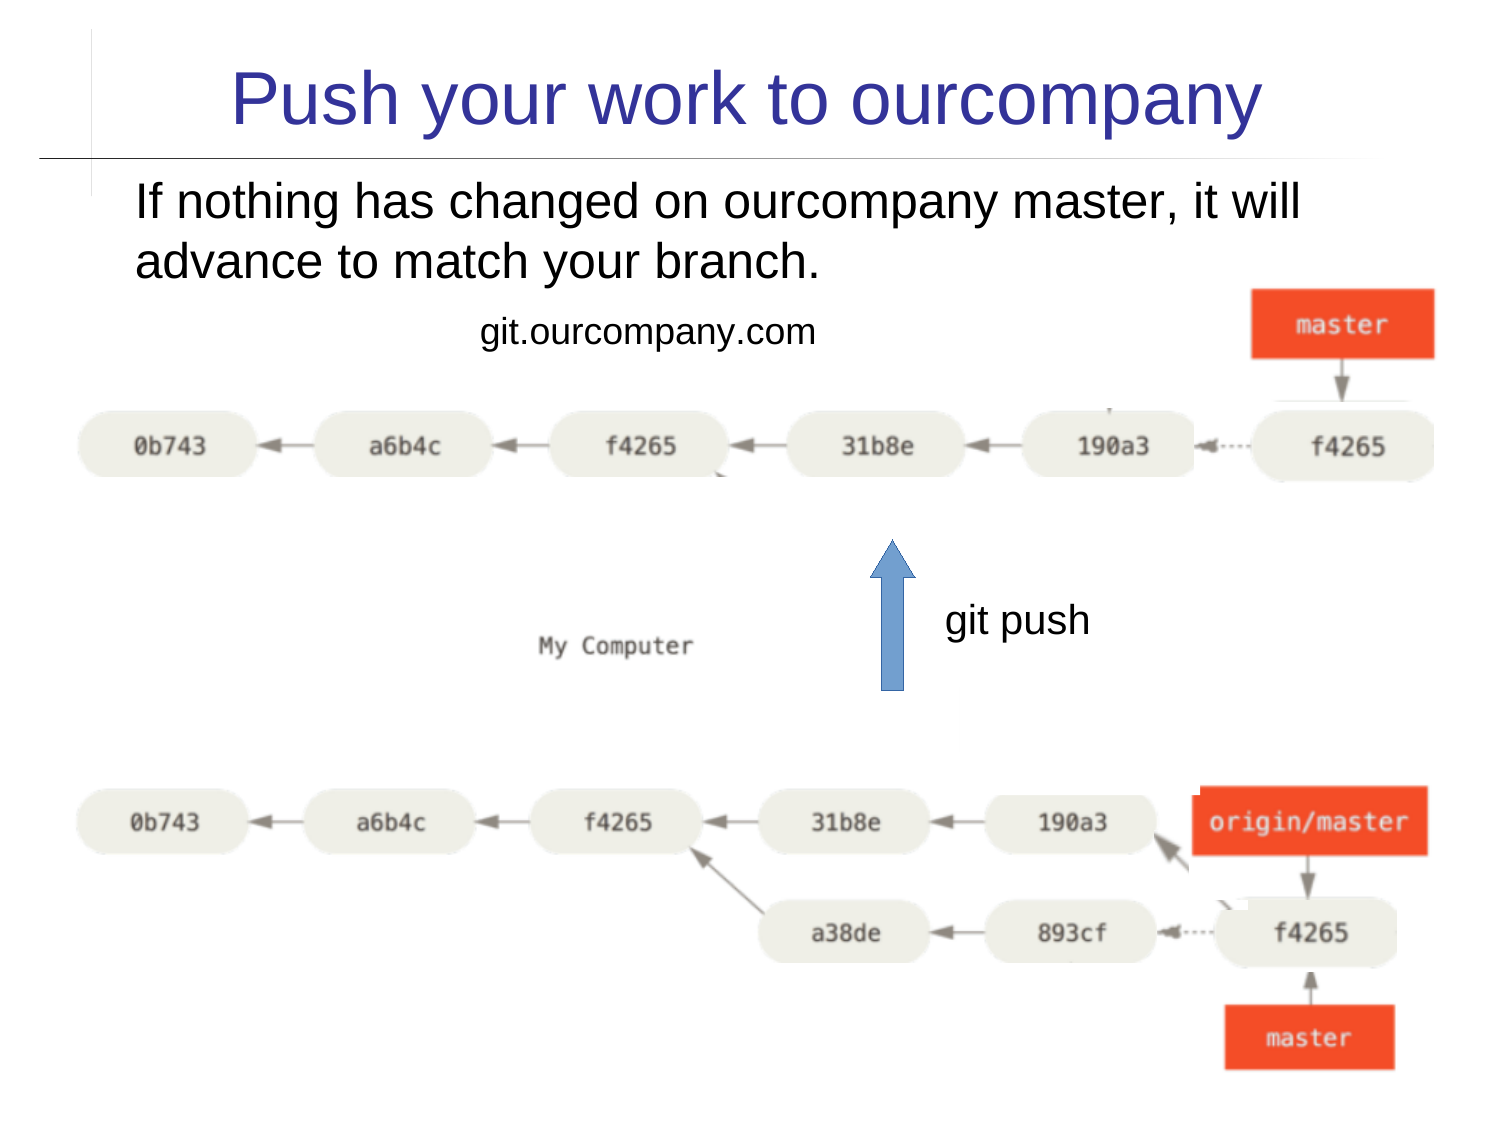

# Push your work to ourcompany
If nothing has changed on ourcompany master, it will advance to match your branch.
git.ourcompany.com
git push